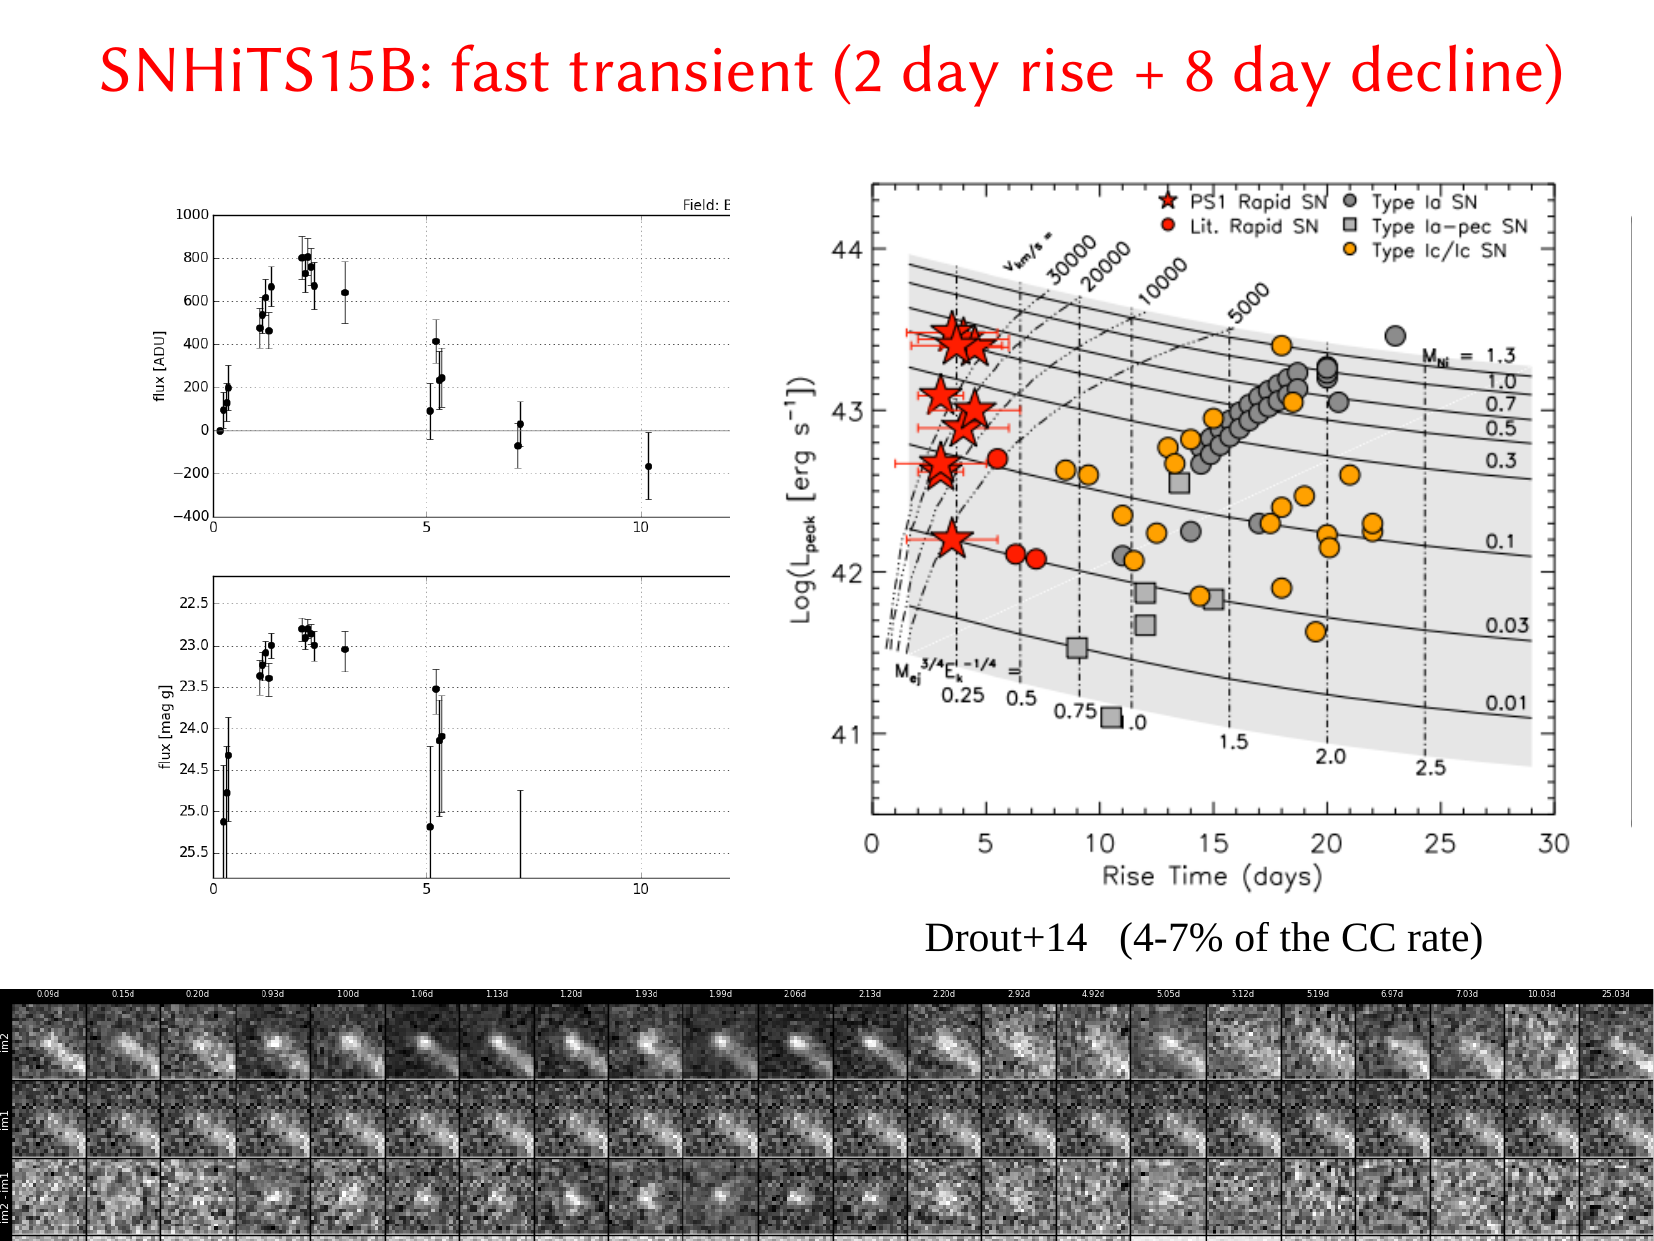

SNHiTS15B: fast transient (2 day rise + 8 day decline)
Drout+14 (4-7% of the CC rate)